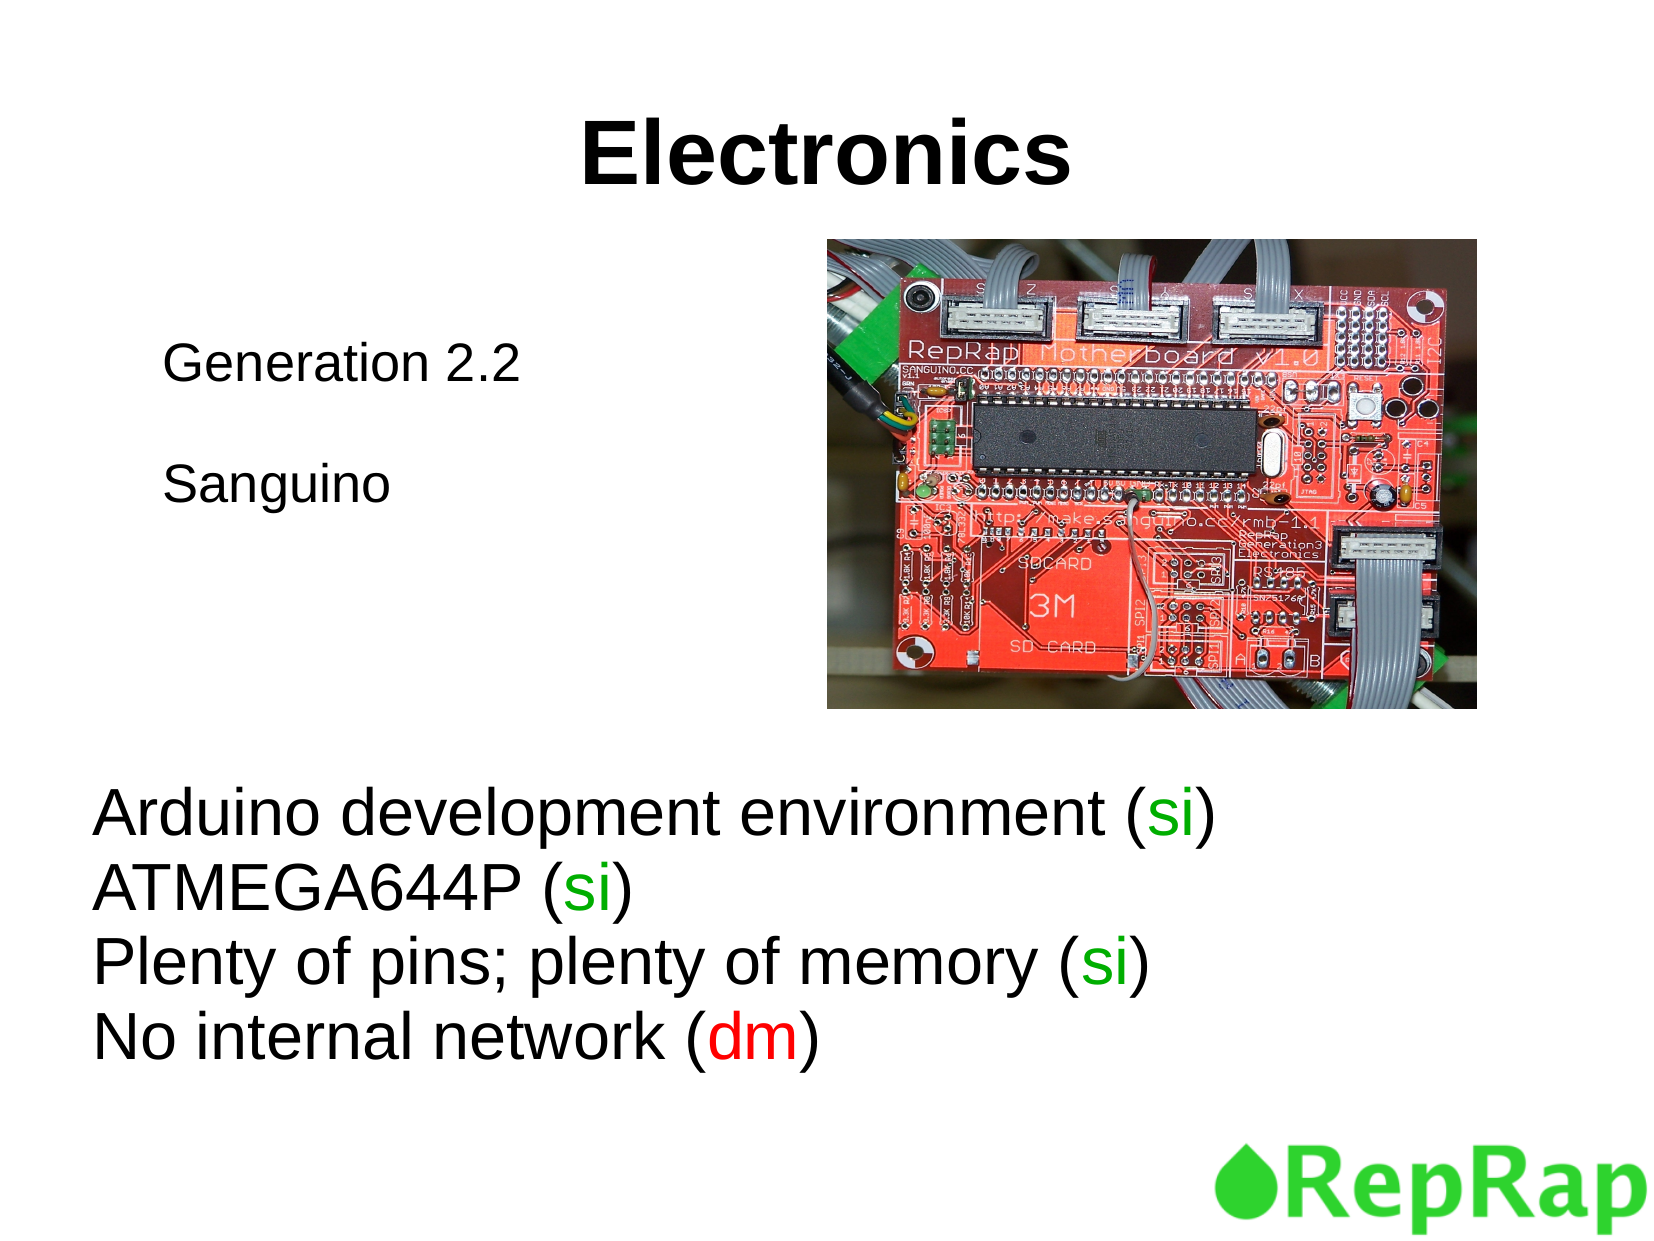

# Electronics
Generation 2.2
Sanguino
 Arduino development environment (si)
 ATMEGA644P (si)
 Plenty of pins; plenty of memory (si)
 No internal network (dm)